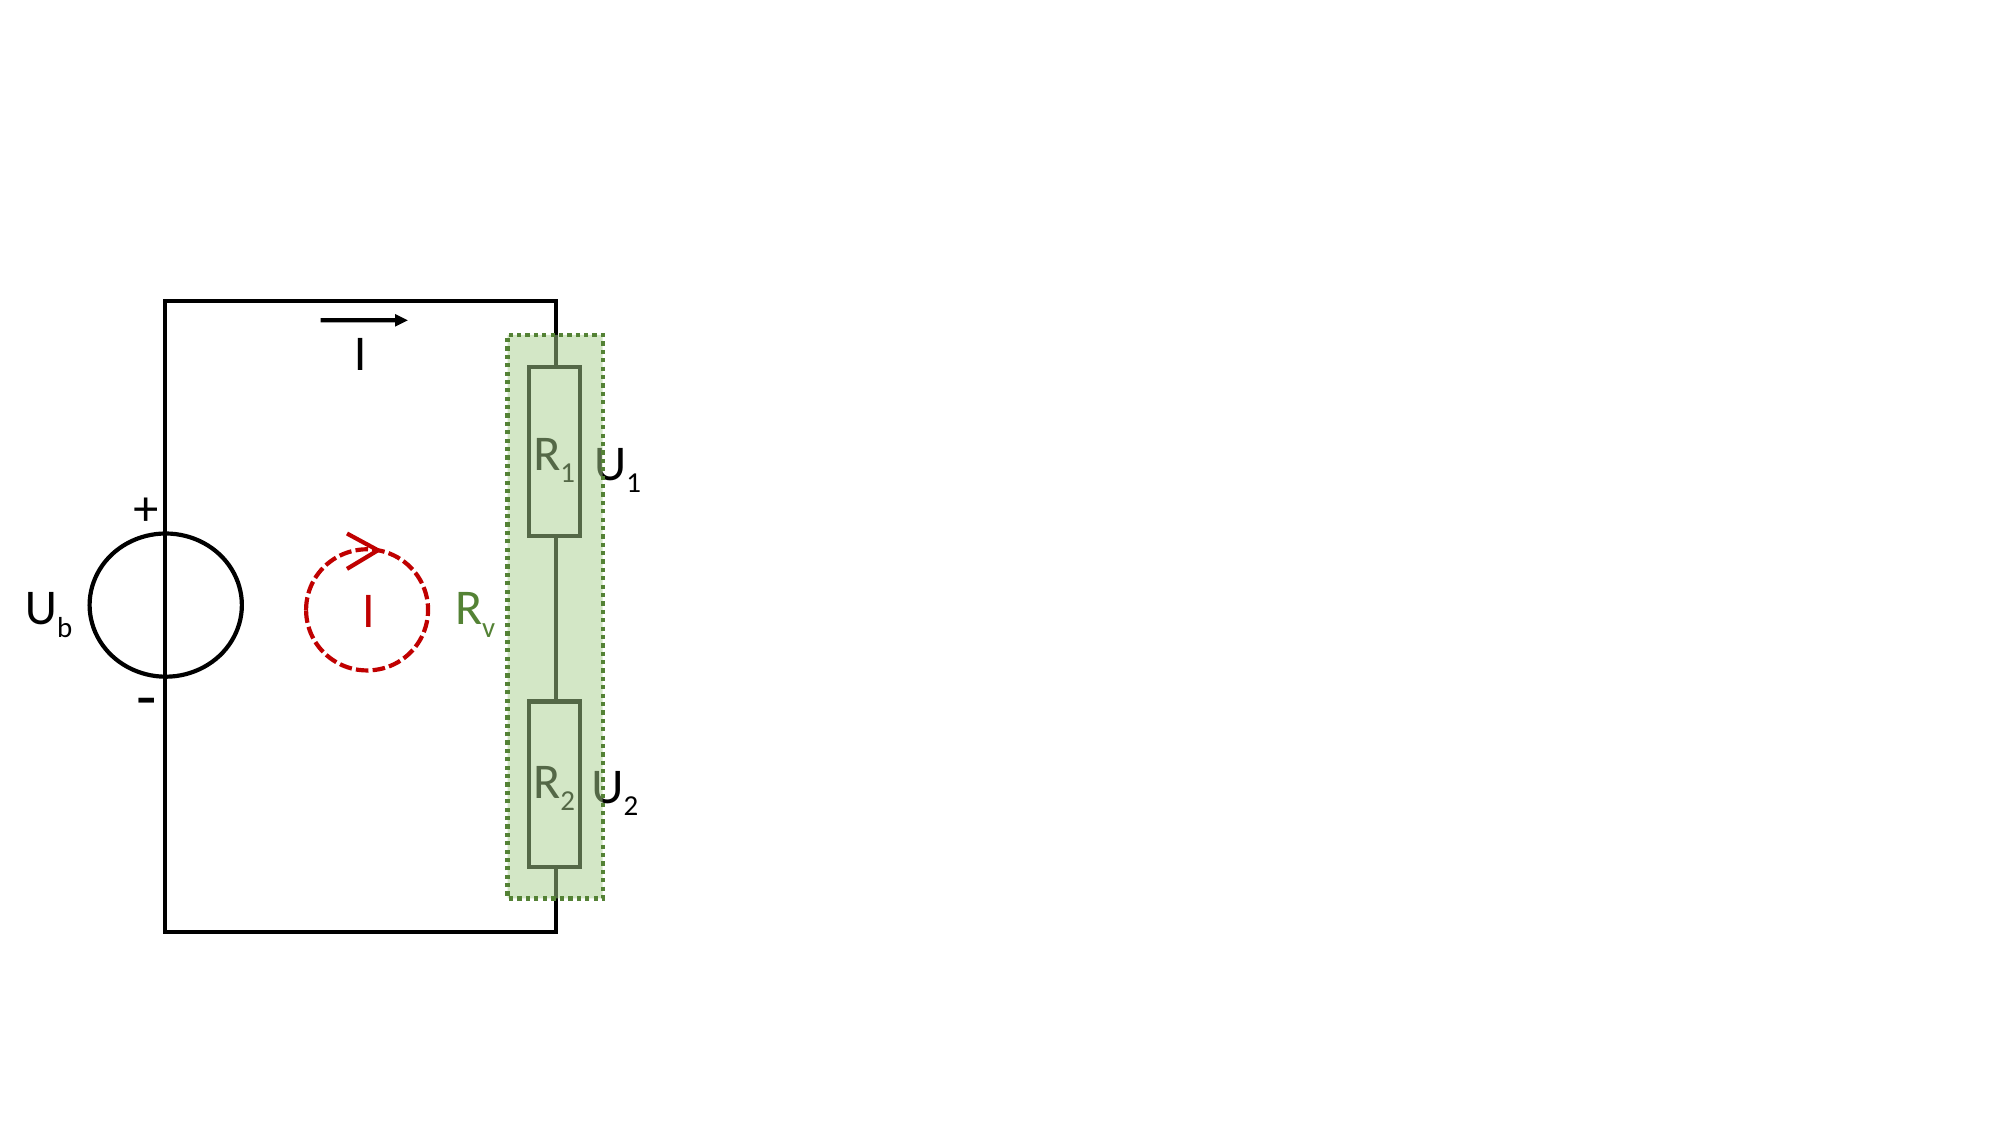

I
Rv
R1
U1
+
I
Rv
Ub
-
R2
U2